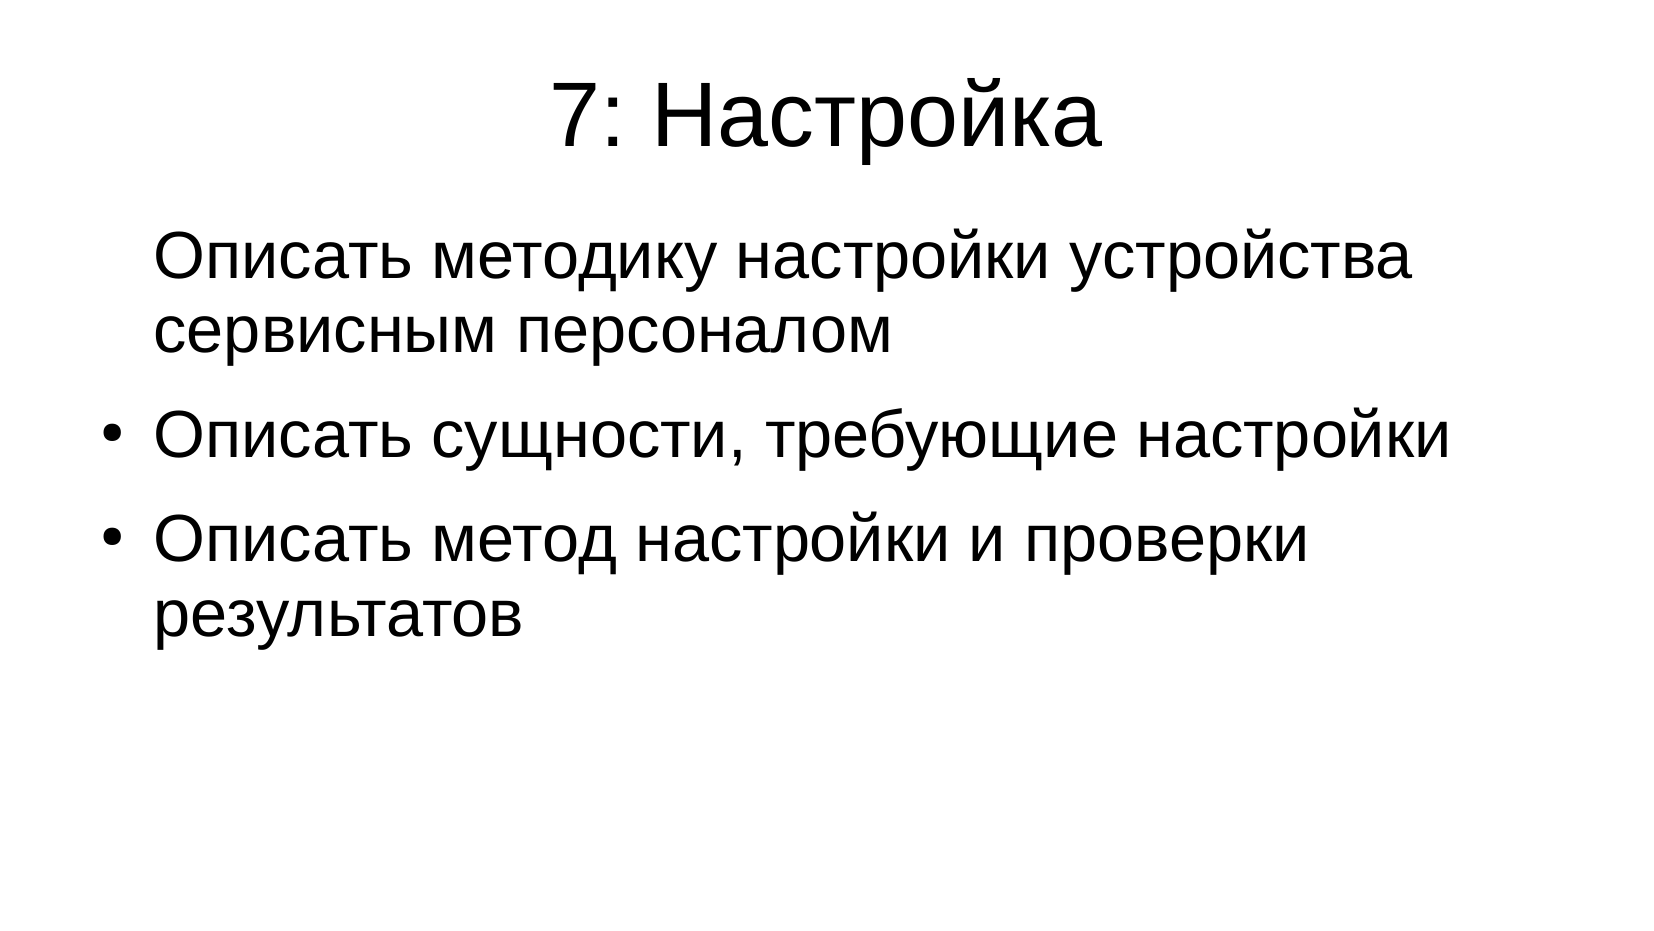

# 7: Настройка
Описать методику настройки устройства сервисным персоналом
Описать сущности, требующие настройки
Описать метод настройки и проверки результатов